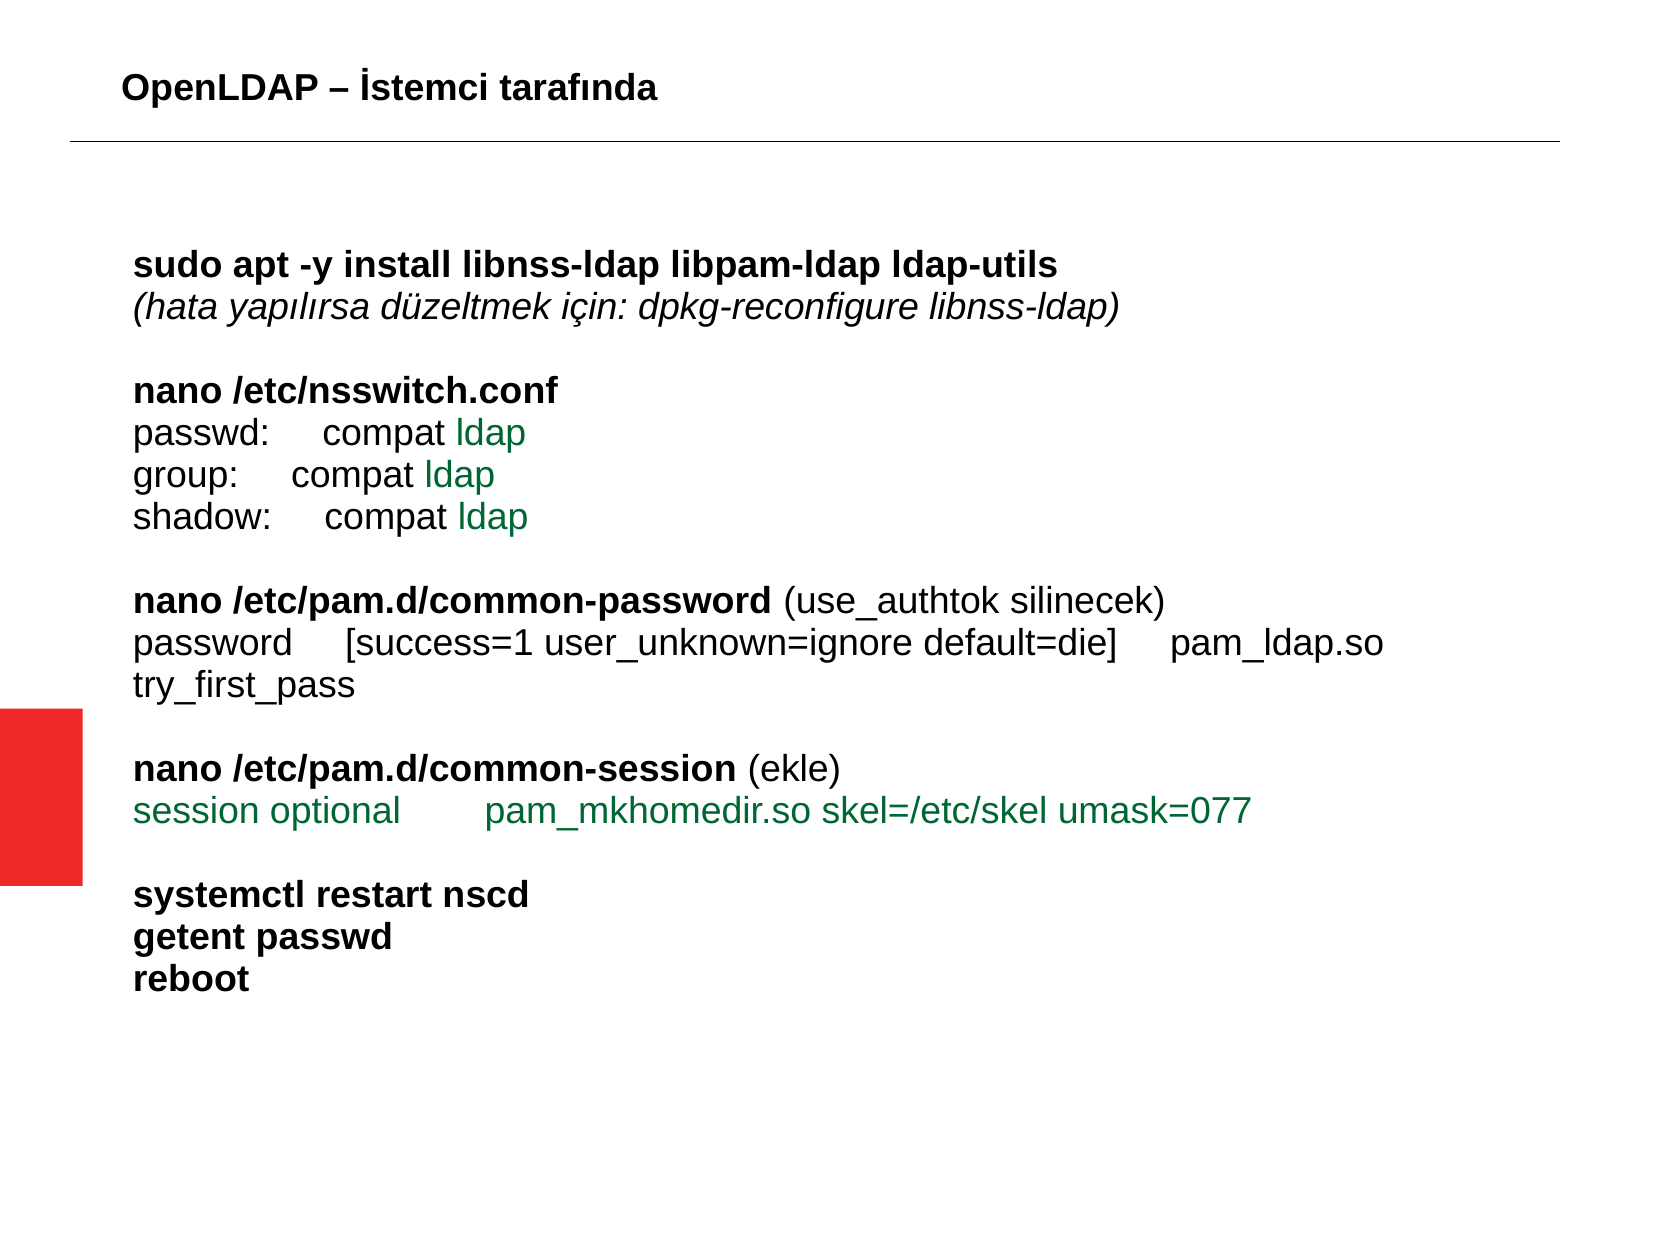

OpenLDAP – İstemci tarafında
sudo apt -y install libnss-ldap libpam-ldap ldap-utils
(hata yapılırsa düzeltmek için: dpkg-reconfigure libnss-ldap)
nano /etc/nsswitch.conf
passwd: compat ldap
group: compat ldap
shadow: compat ldap
nano /etc/pam.d/common-password (use_authtok silinecek)
password [success=1 user_unknown=ignore default=die] pam_ldap.so try_first_pass
nano /etc/pam.d/common-session (ekle)
session optional pam_mkhomedir.so skel=/etc/skel umask=077
systemctl restart nscd
getent passwd
reboot